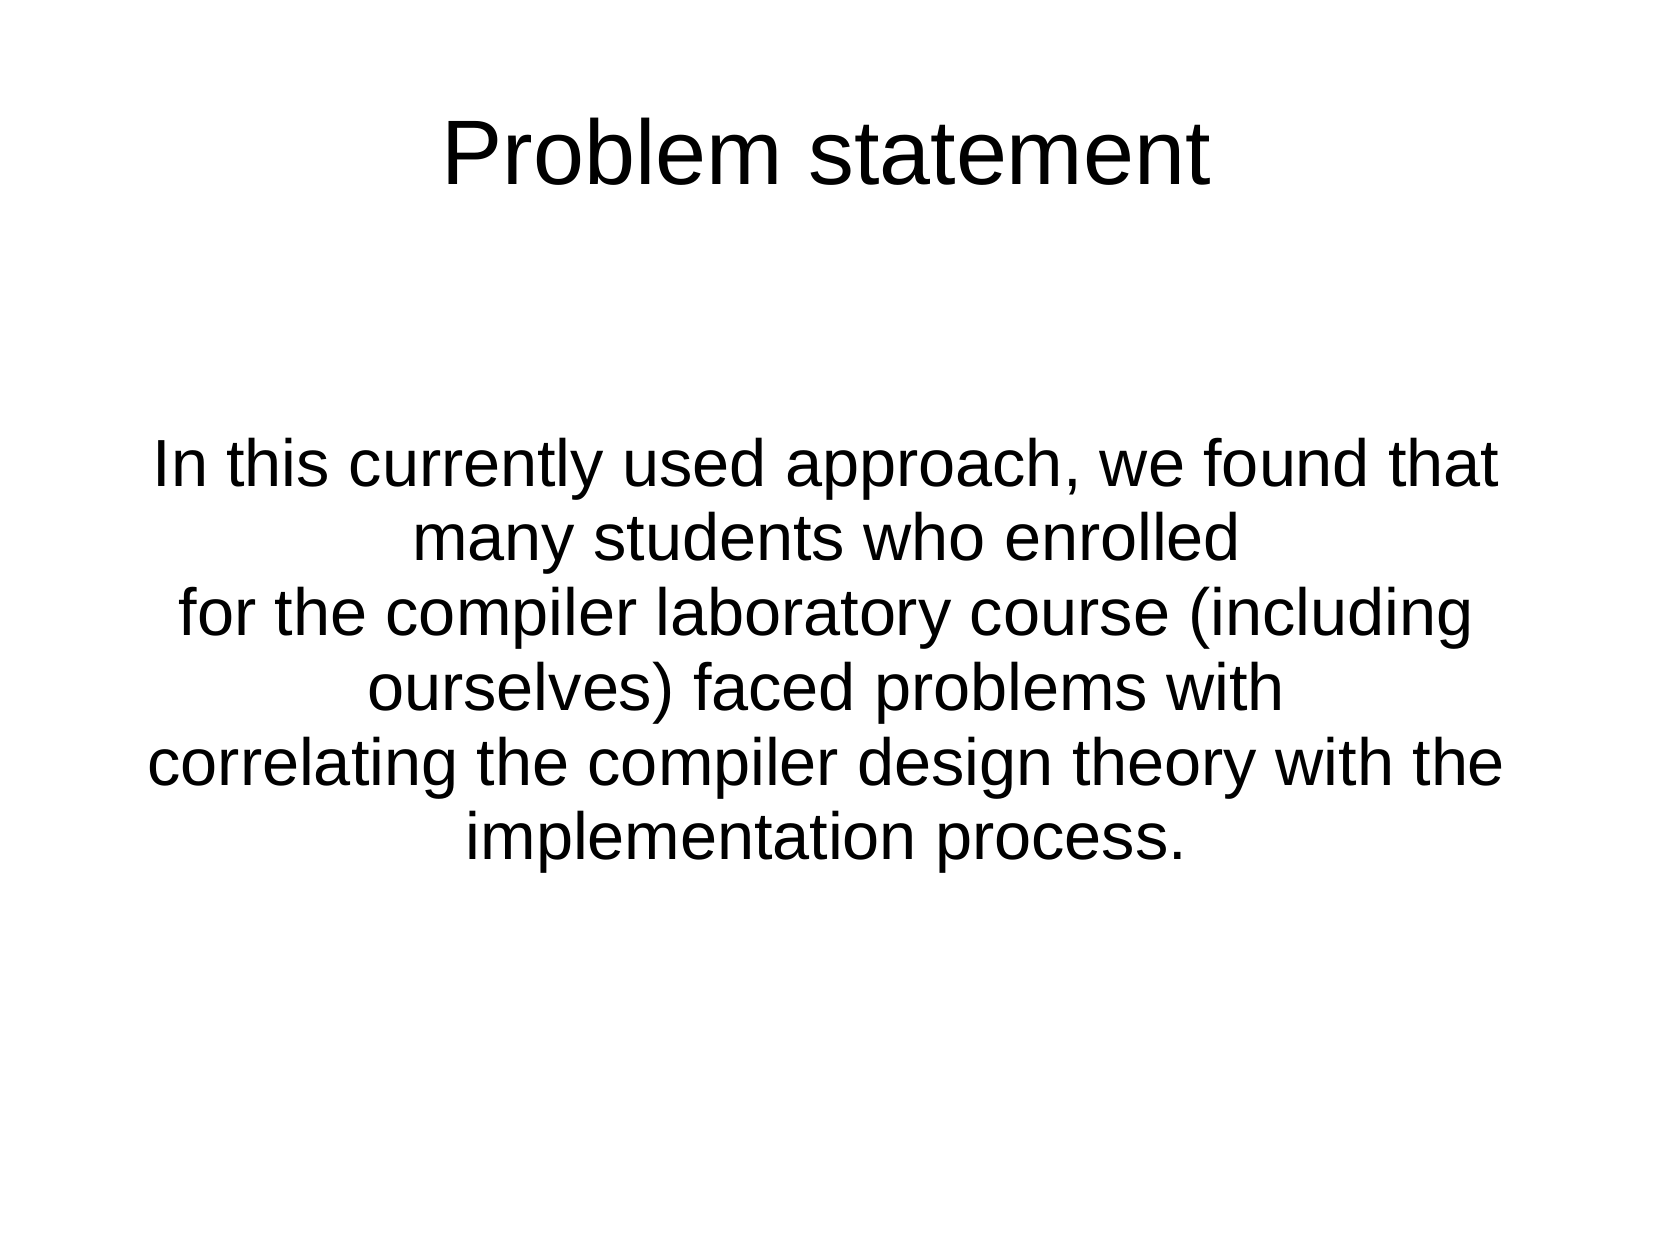

# Problem statement
In this currently used approach, we found that many students who enrolled
for the compiler laboratory course (including ourselves) faced problems with
correlating the compiler design theory with the implementation process.